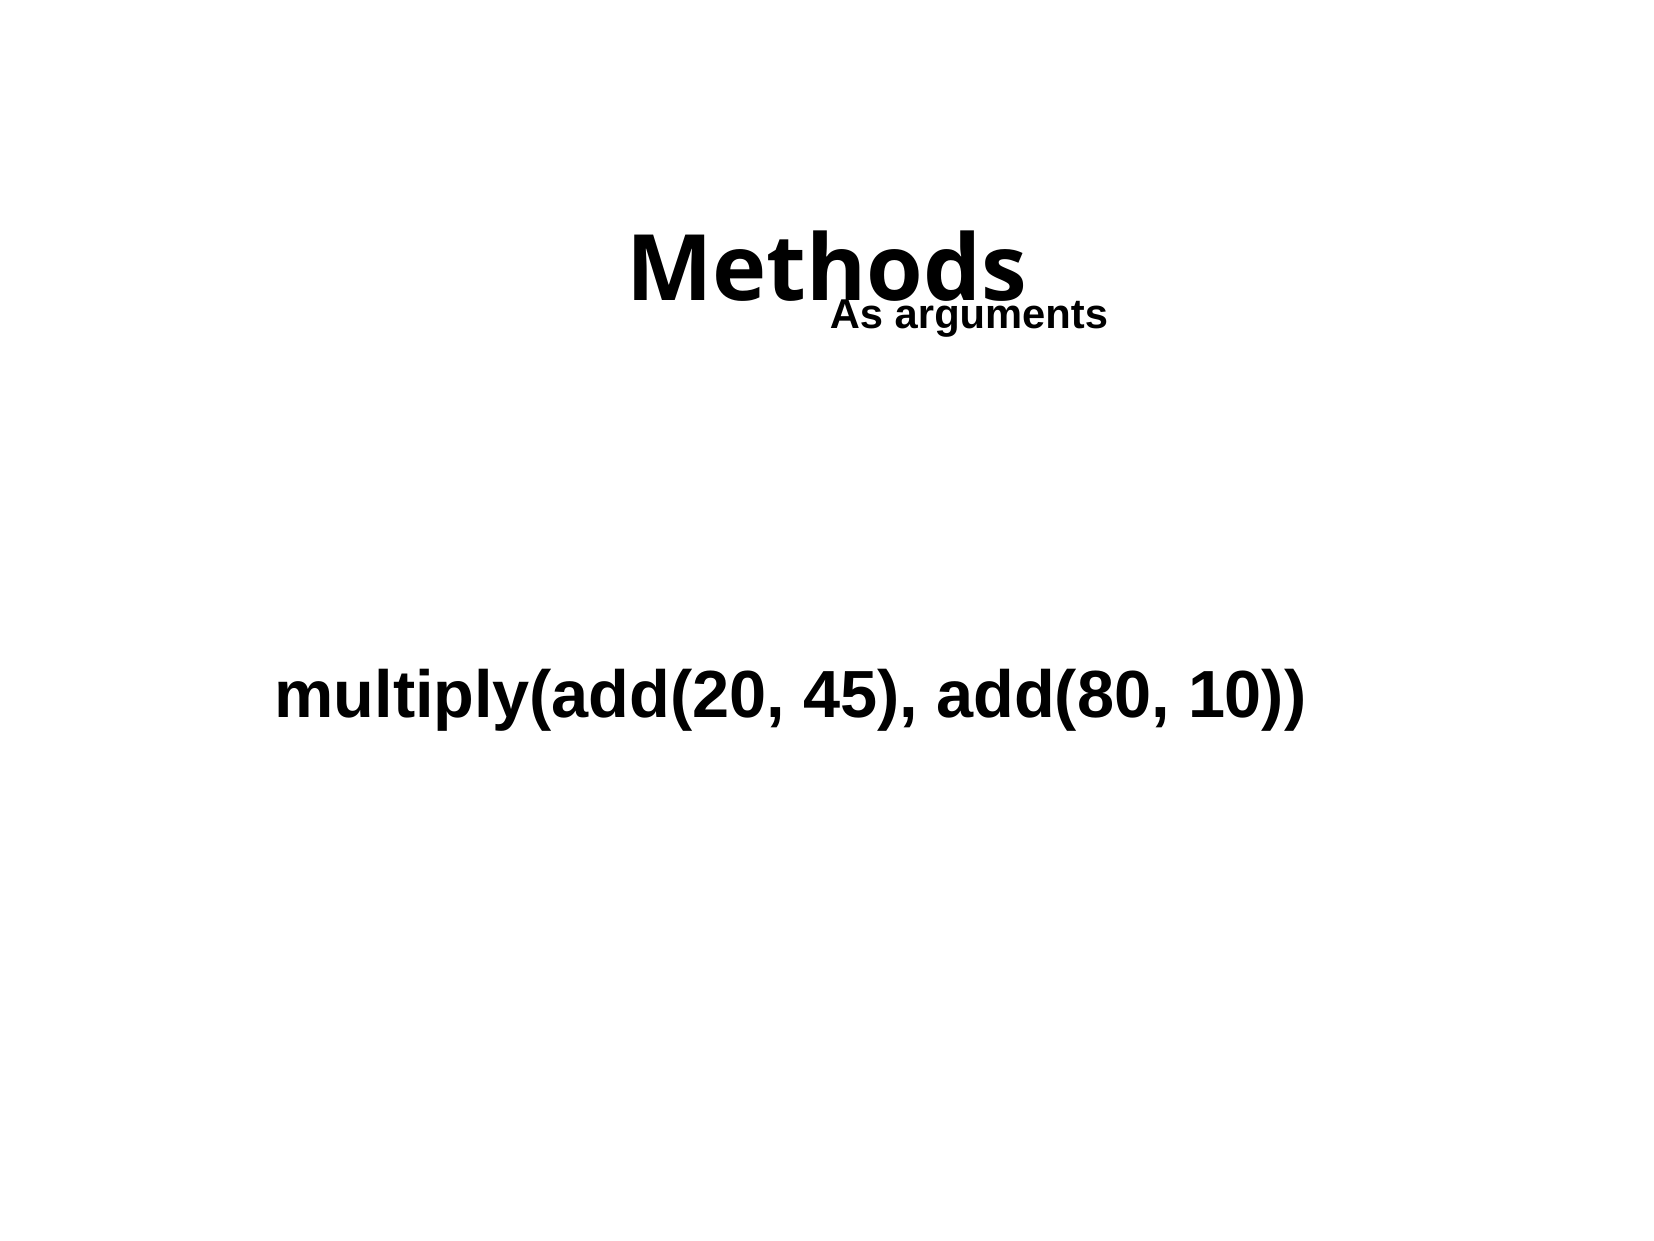

# Methods
As arguments
multiply(add(20, 45), add(80, 10))